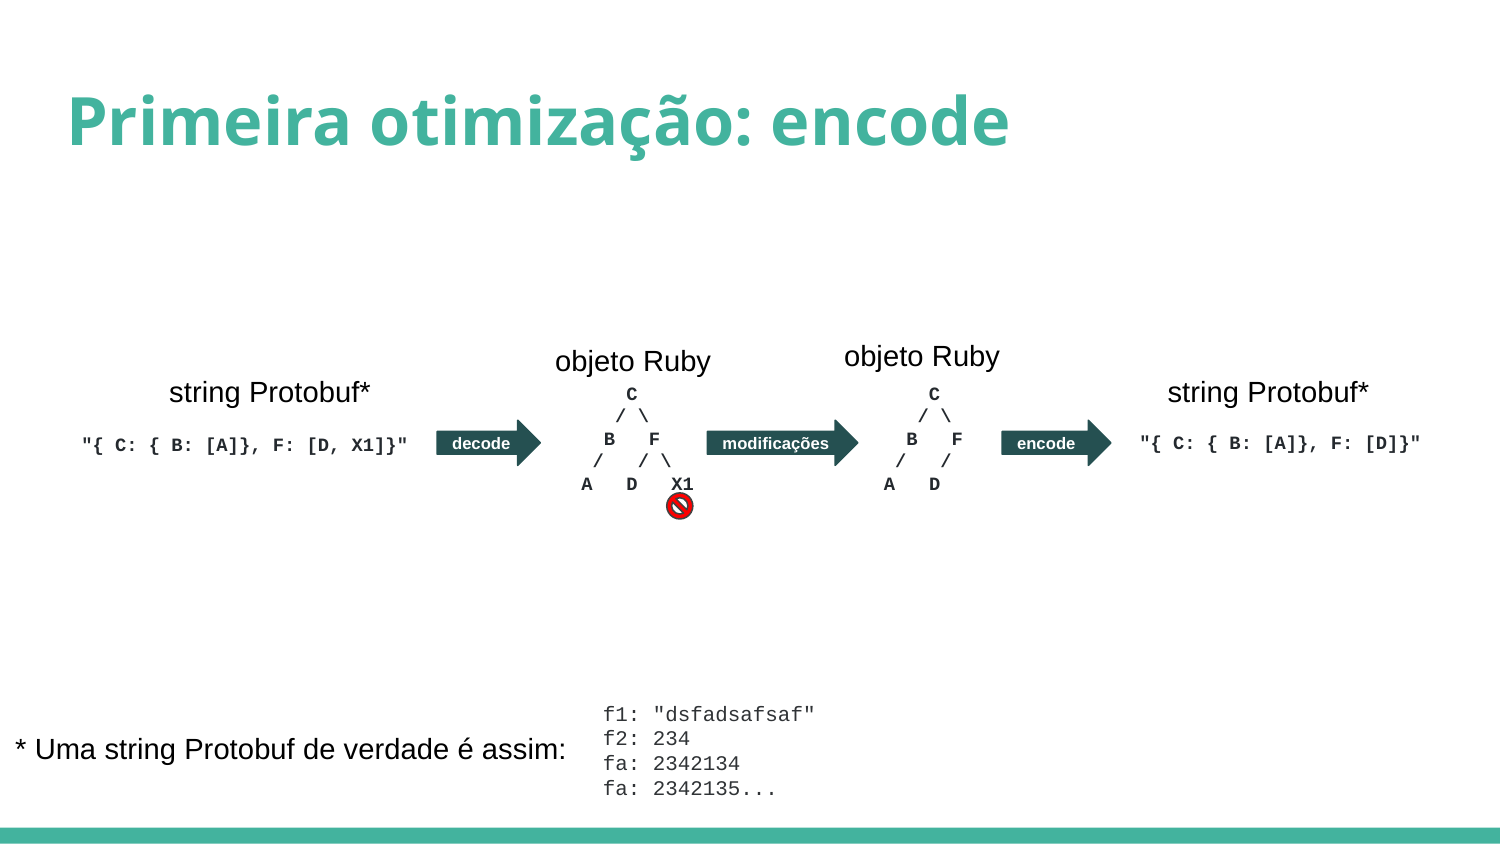

# Primeira otimização: encode
objeto Ruby
objeto Ruby
"{ C: { B: [A]}, F: [D]}"
"{ C: { B: [A]}, F: [D, X1]}"
string Protobuf*
string Protobuf*
 C
 / \
 B F
 / / \
A D X1
 C
 / \
 B F
 / /
A D
decode
modificações
encode
f1: "dsfadsafsaf"
f2: 234
fa: 2342134
fa: 2342135...
* Uma string Protobuf de verdade é assim: